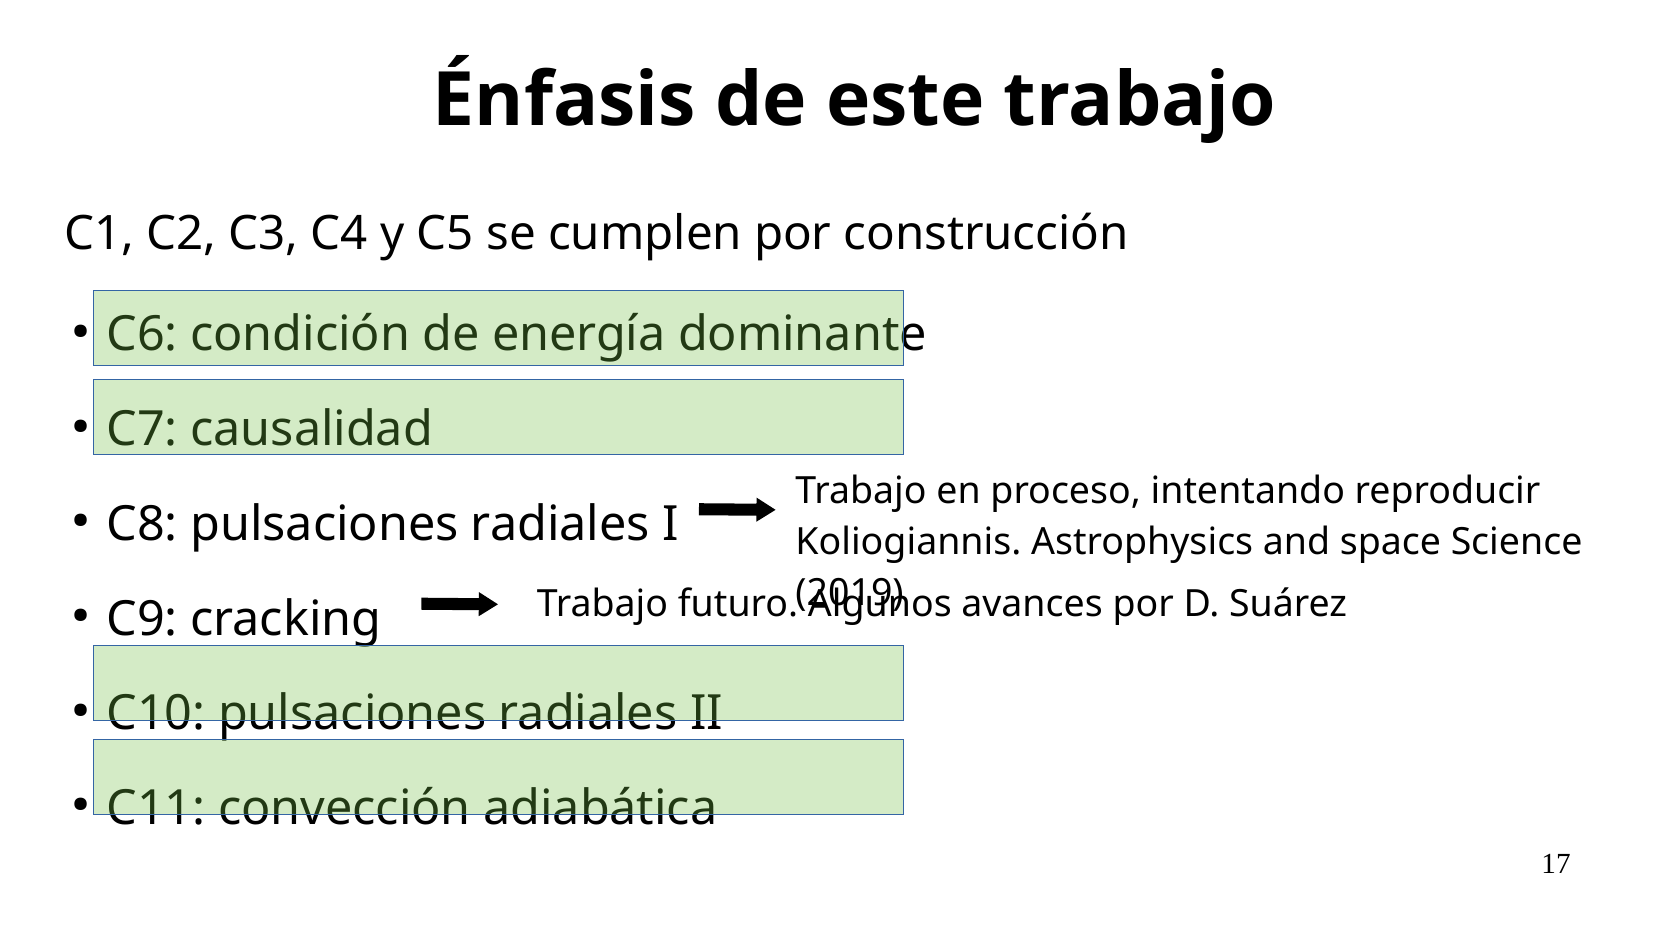

# Énfasis de este trabajo
C1, C2, C3, C4 y C5 se cumplen por construcción
C6: condición de energía dominante
C7: causalidad
C8: pulsaciones radiales I
C9: cracking
C10: pulsaciones radiales II
C11: convección adiabática
Trabajo en proceso, intentando reproducir
Koliogiannis. Astrophysics and space Science (2019)
Trabajo futuro. Algunos avances por D. Suárez
17